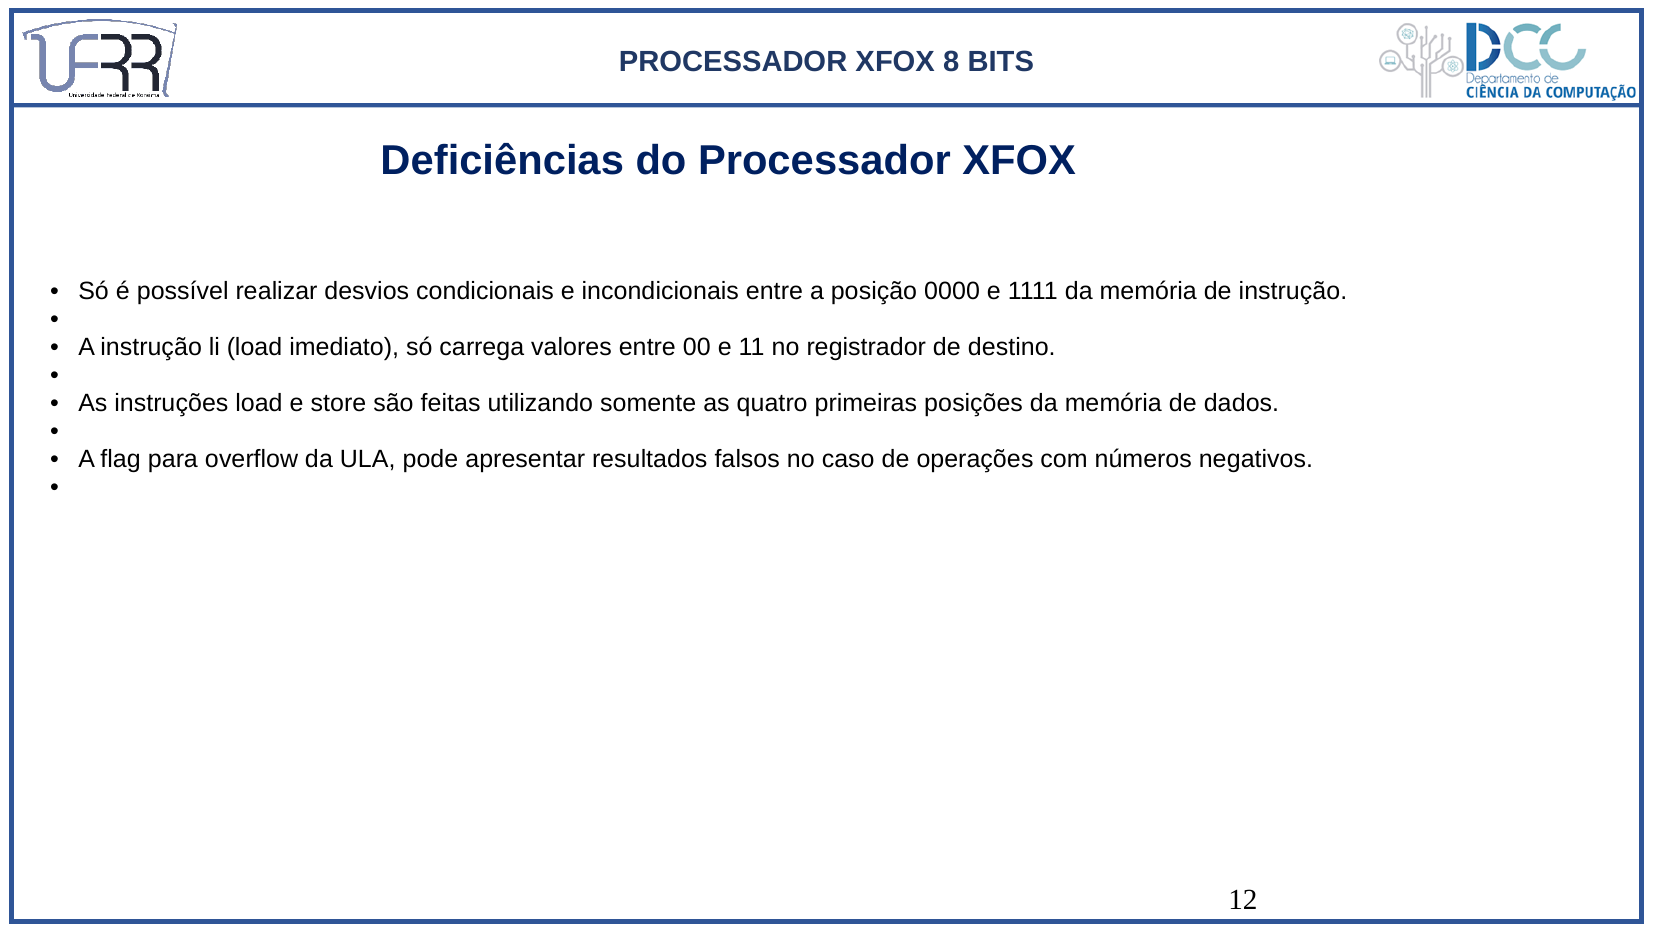

# PROCESSADOR XFOX 8 BITS
Deficiências do Processador XFOX
Só é possível realizar desvios condicionais e incondicionais entre a posição 0000 e 1111 da memória de instrução.
A instrução li (load imediato), só carrega valores entre 00 e 11 no registrador de destino.
As instruções load e store são feitas utilizando somente as quatro primeiras posições da memória de dados.
A flag para overflow da ULA, pode apresentar resultados falsos no caso de operações com números negativos.